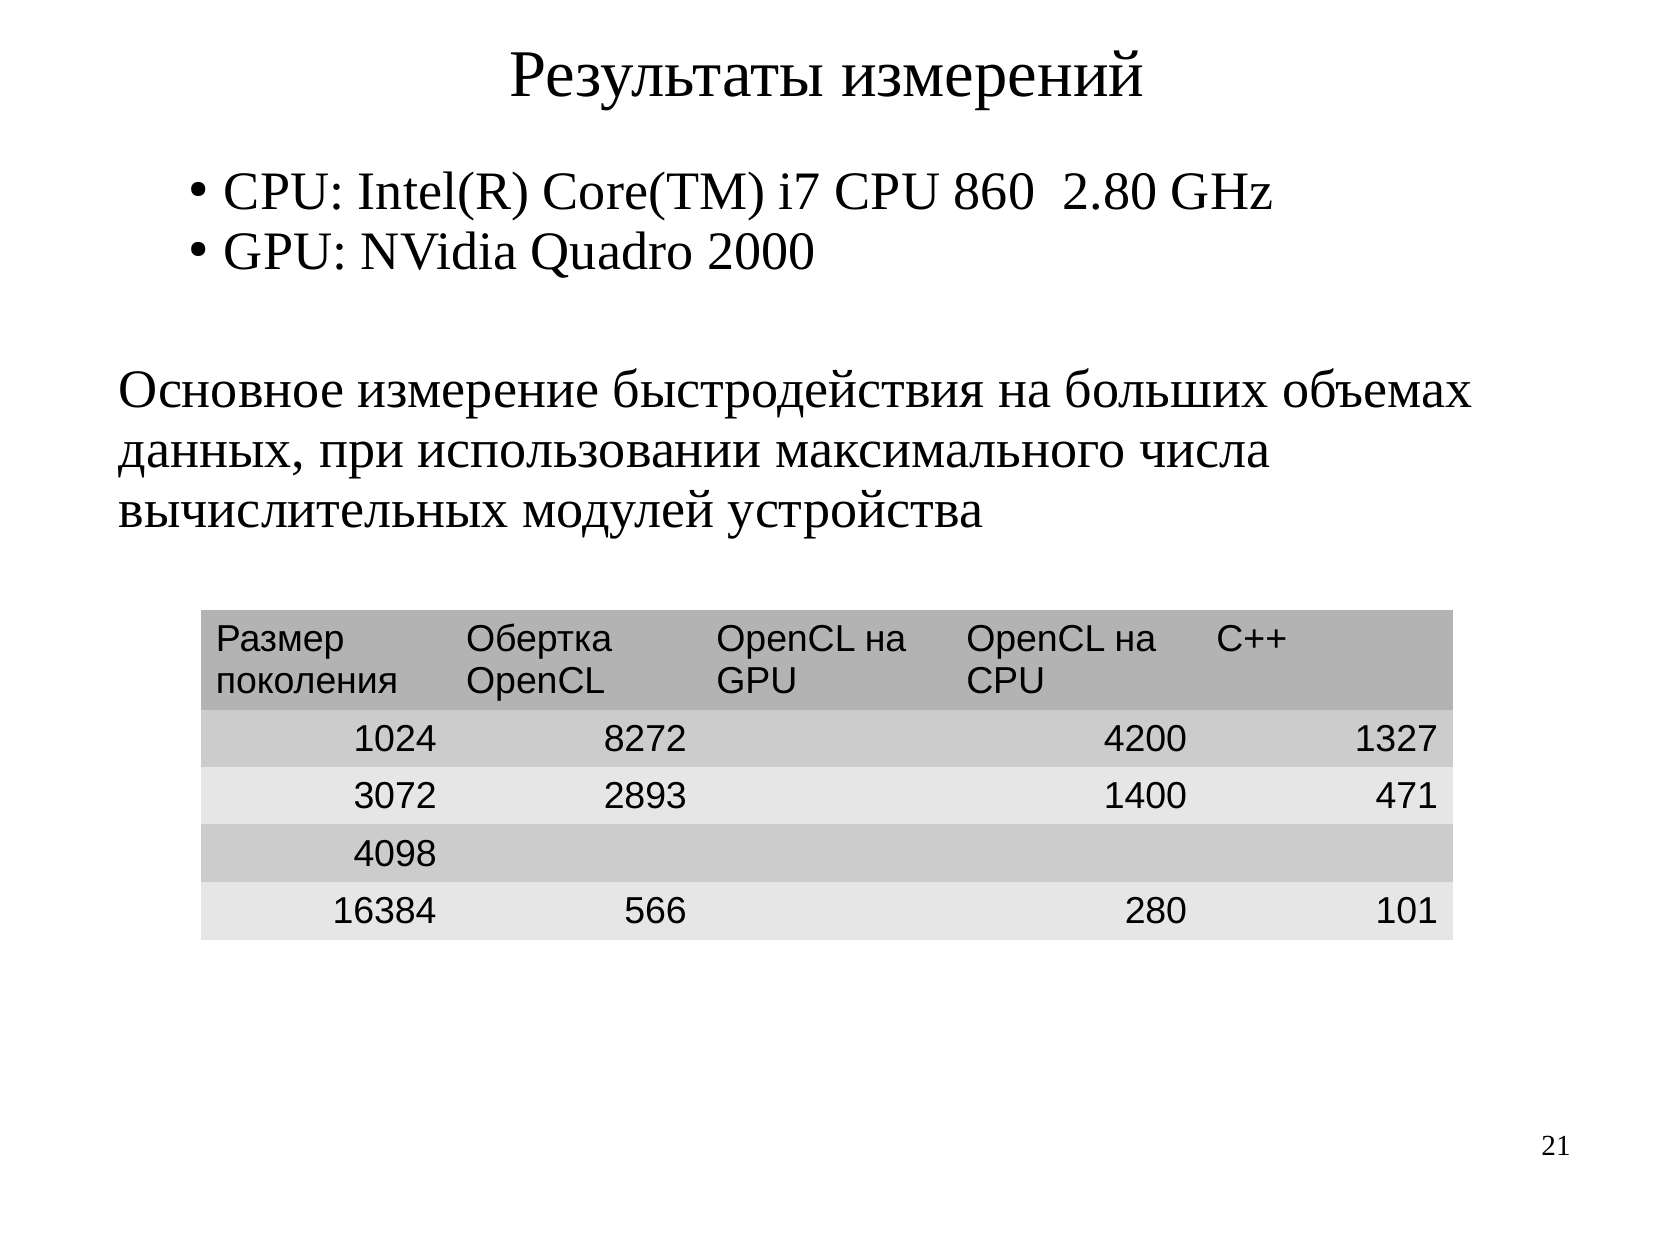

Результаты измерений
CPU: Intel(R) Core(TM) i7 CPU 860 2.80 GHz
GPU: NVidia Quadro 2000
Основное измерение быстродействия на больших объемах
данных, при использовании максимального числа
вычислительных модулей устройства
| Размер поколения | Обертка OpenCL | OpenCL на GPU | OpenCL на СPU | C++ |
| --- | --- | --- | --- | --- |
| 1024 | 8272 | | 4200 | 1327 |
| 3072 | 2893 | | 1400 | 471 |
| 4098 | | | | |
| 16384 | 566 | | 280 | 101 |
21